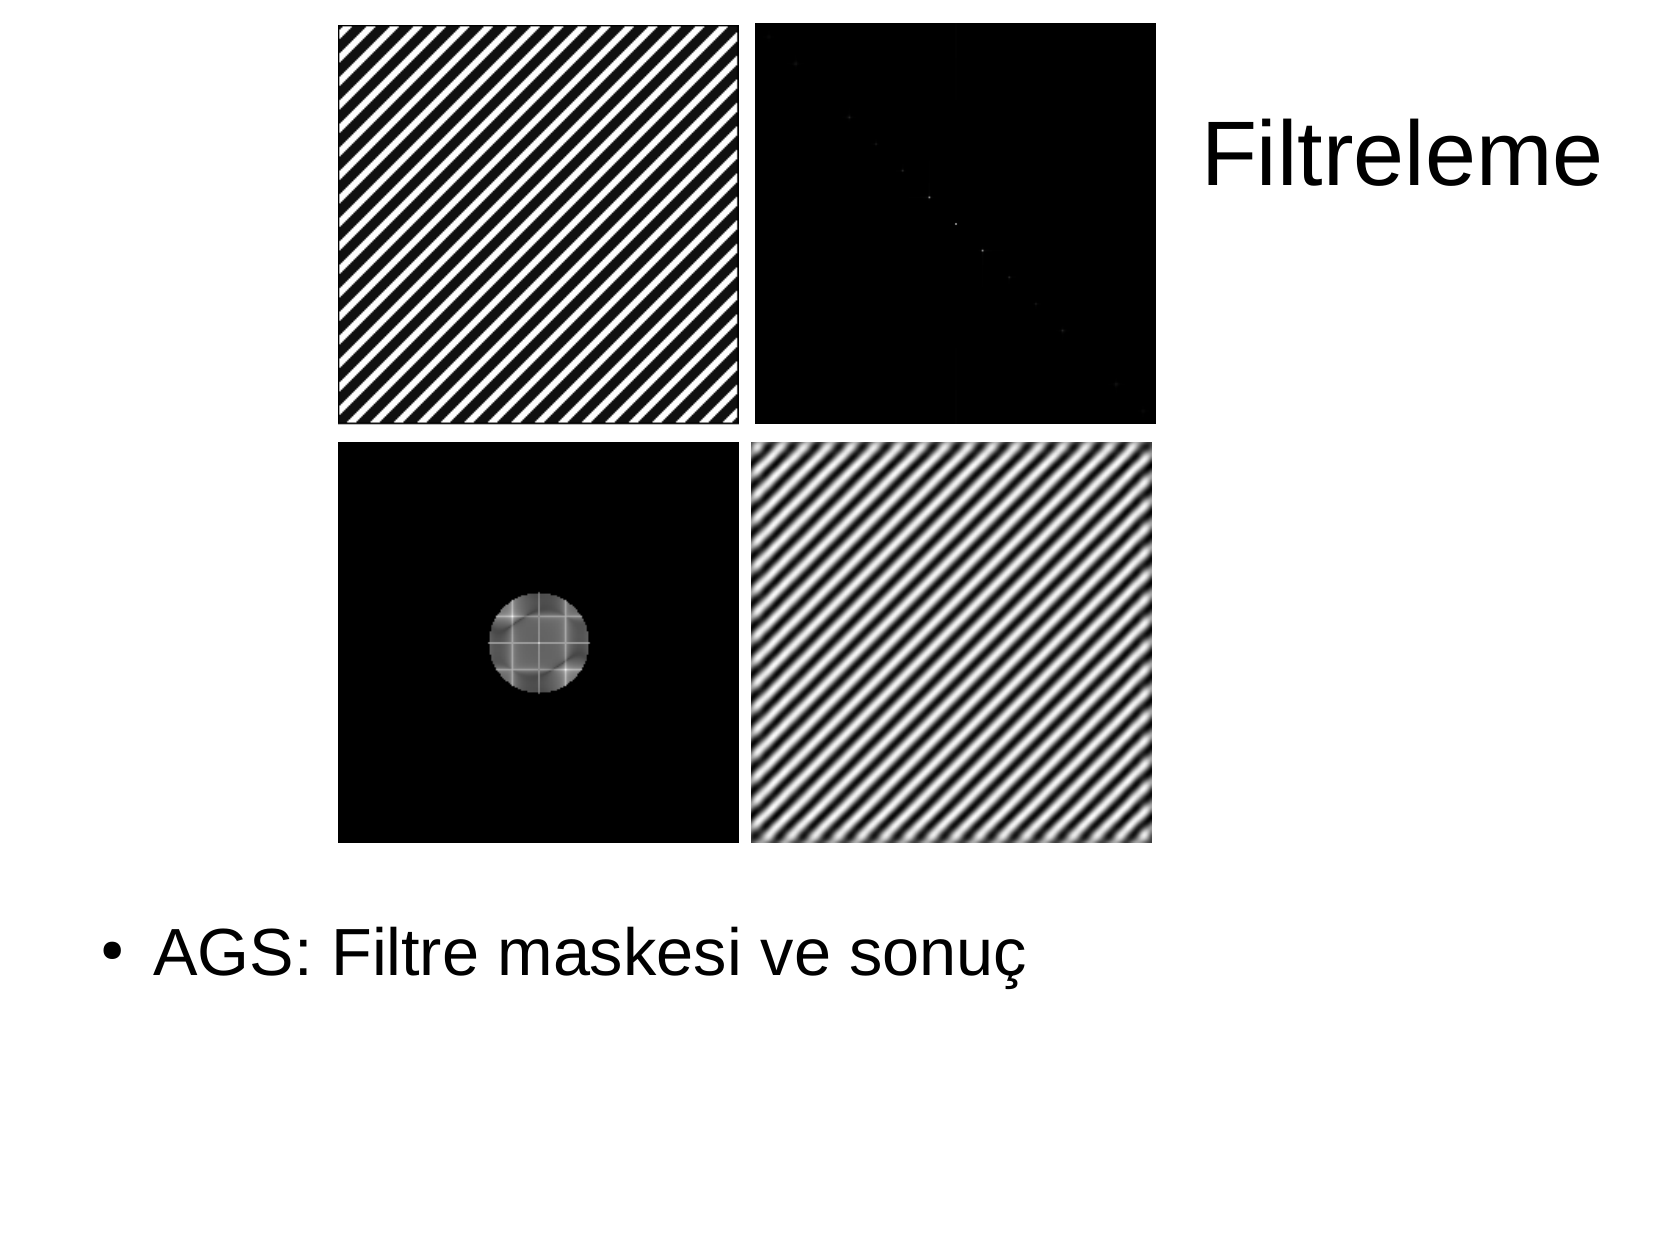

# Filtreleme
AGS: Filtre maskesi ve sonuç